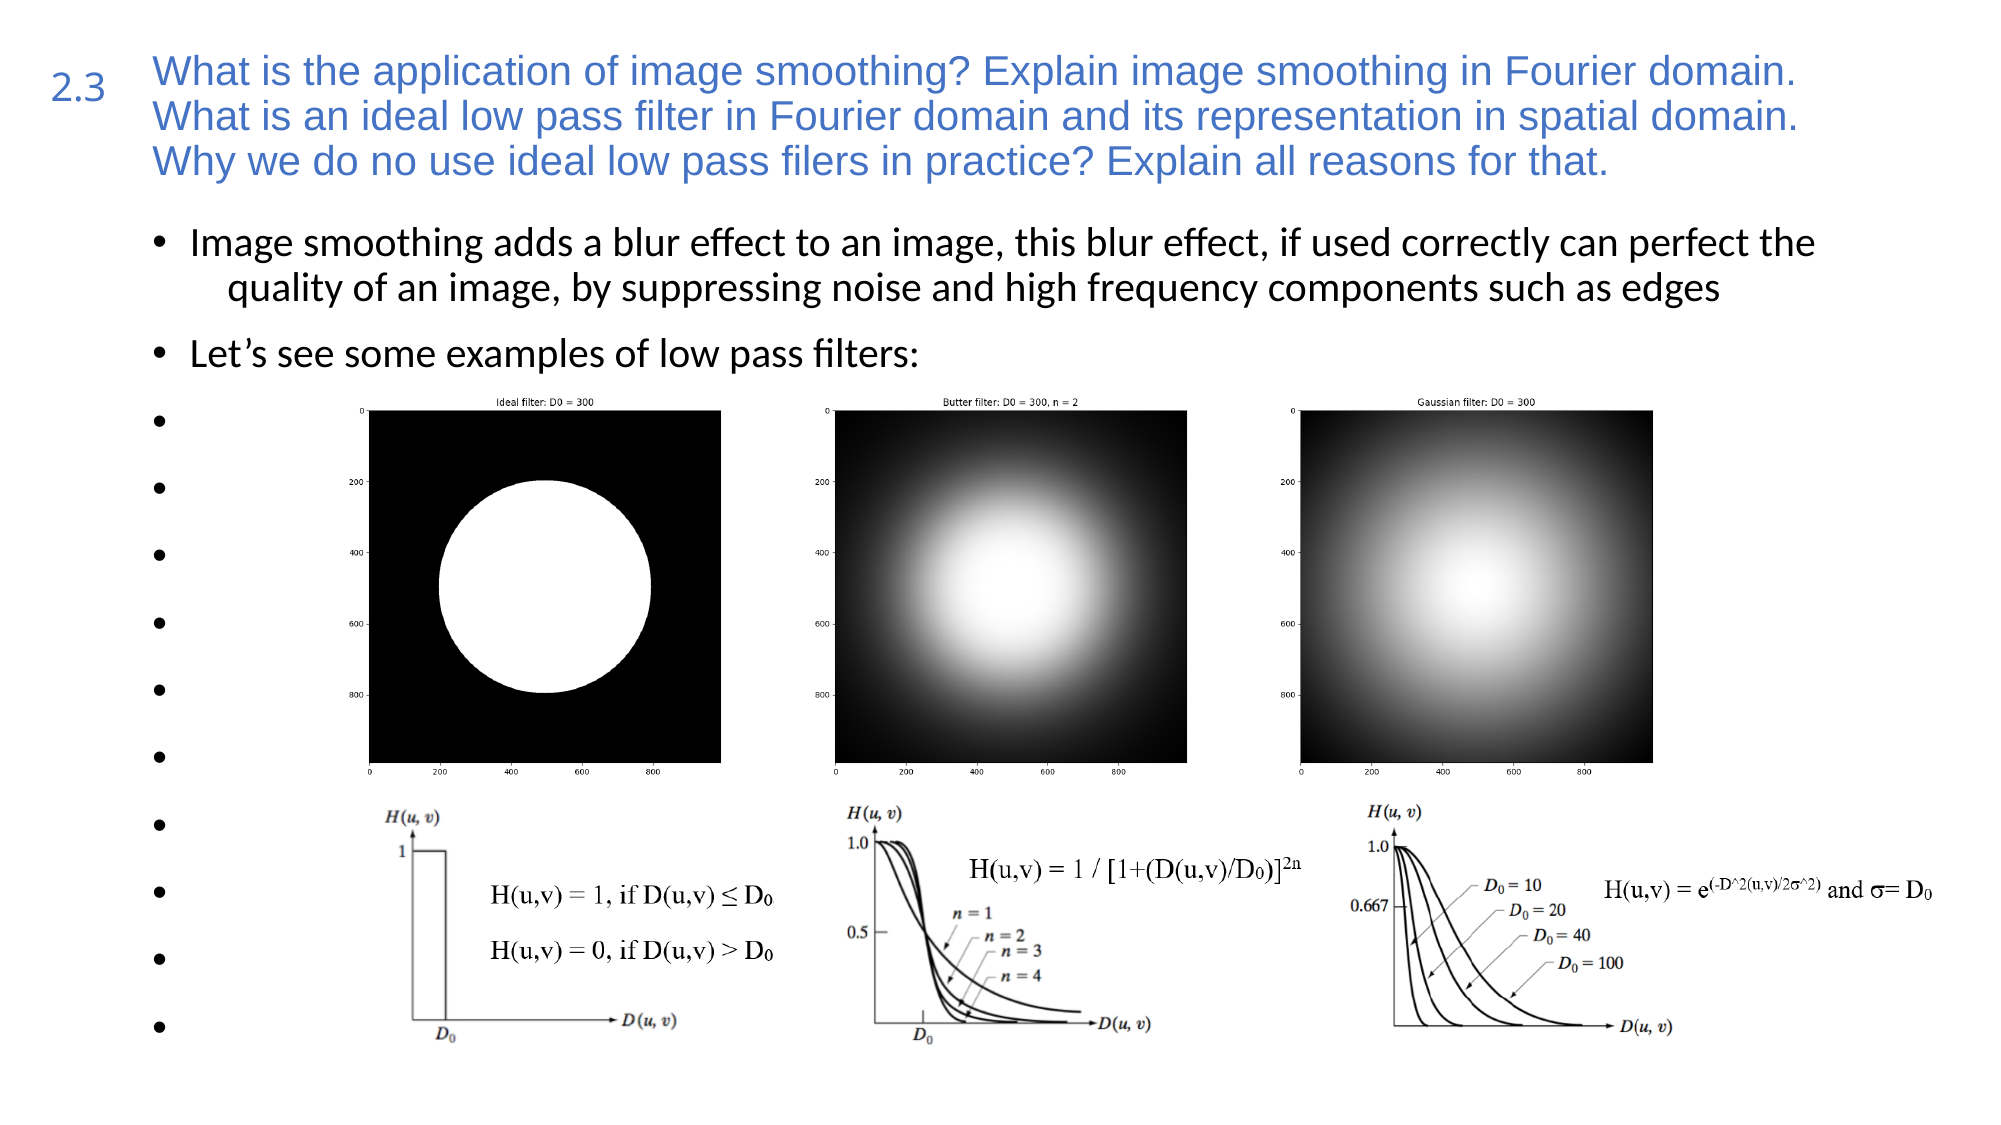

# What is the application of image smoothing? Explain image smoothing in Fourier domain. What is an ideal low pass filter in Fourier domain and its representation in spatial domain. Why we do no use ideal low pass filers in practice? Explain all reasons for that.
2.3
Image smoothing adds a blur effect to an image, this blur effect, if used correctly can perfect the quality of an image, by suppressing noise and high frequency components such as edges
Let’s see some examples of low pass filters: